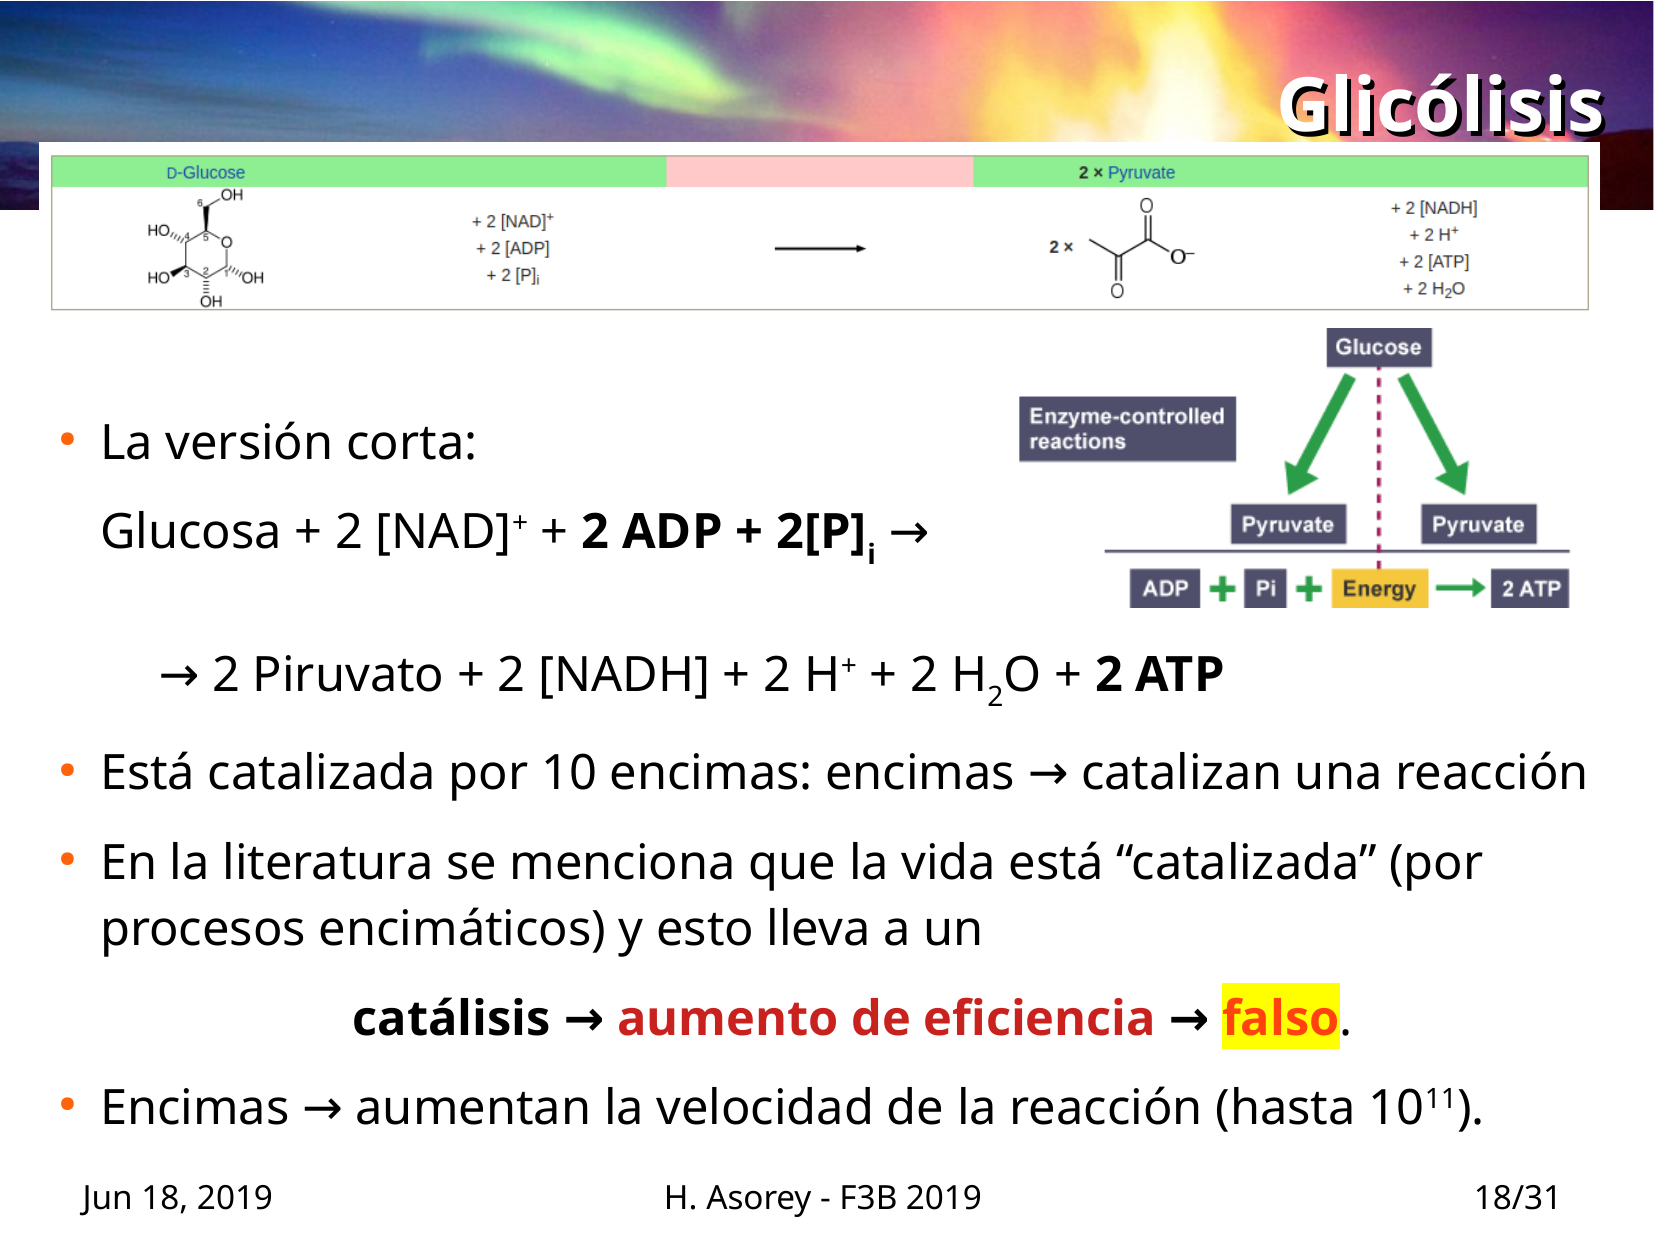

# Glicólisis
La versión corta:
Glucosa + 2 [NAD]+ + 2 ADP + 2[P]i →
			→ 2 Piruvato + 2 [NADH] + 2 H+ + 2 H2O + 2 ATP
Está catalizada por 10 encimas: encimas → catalizan una reacción
En la literatura se menciona que la vida está “catalizada” (por procesos encimáticos) y esto lleva a un
catálisis → aumento de eficiencia → falso.
Encimas → aumentan la velocidad de la reacción (hasta 1011).
Jun 18, 2019
H. Asorey - F3B 2019
18